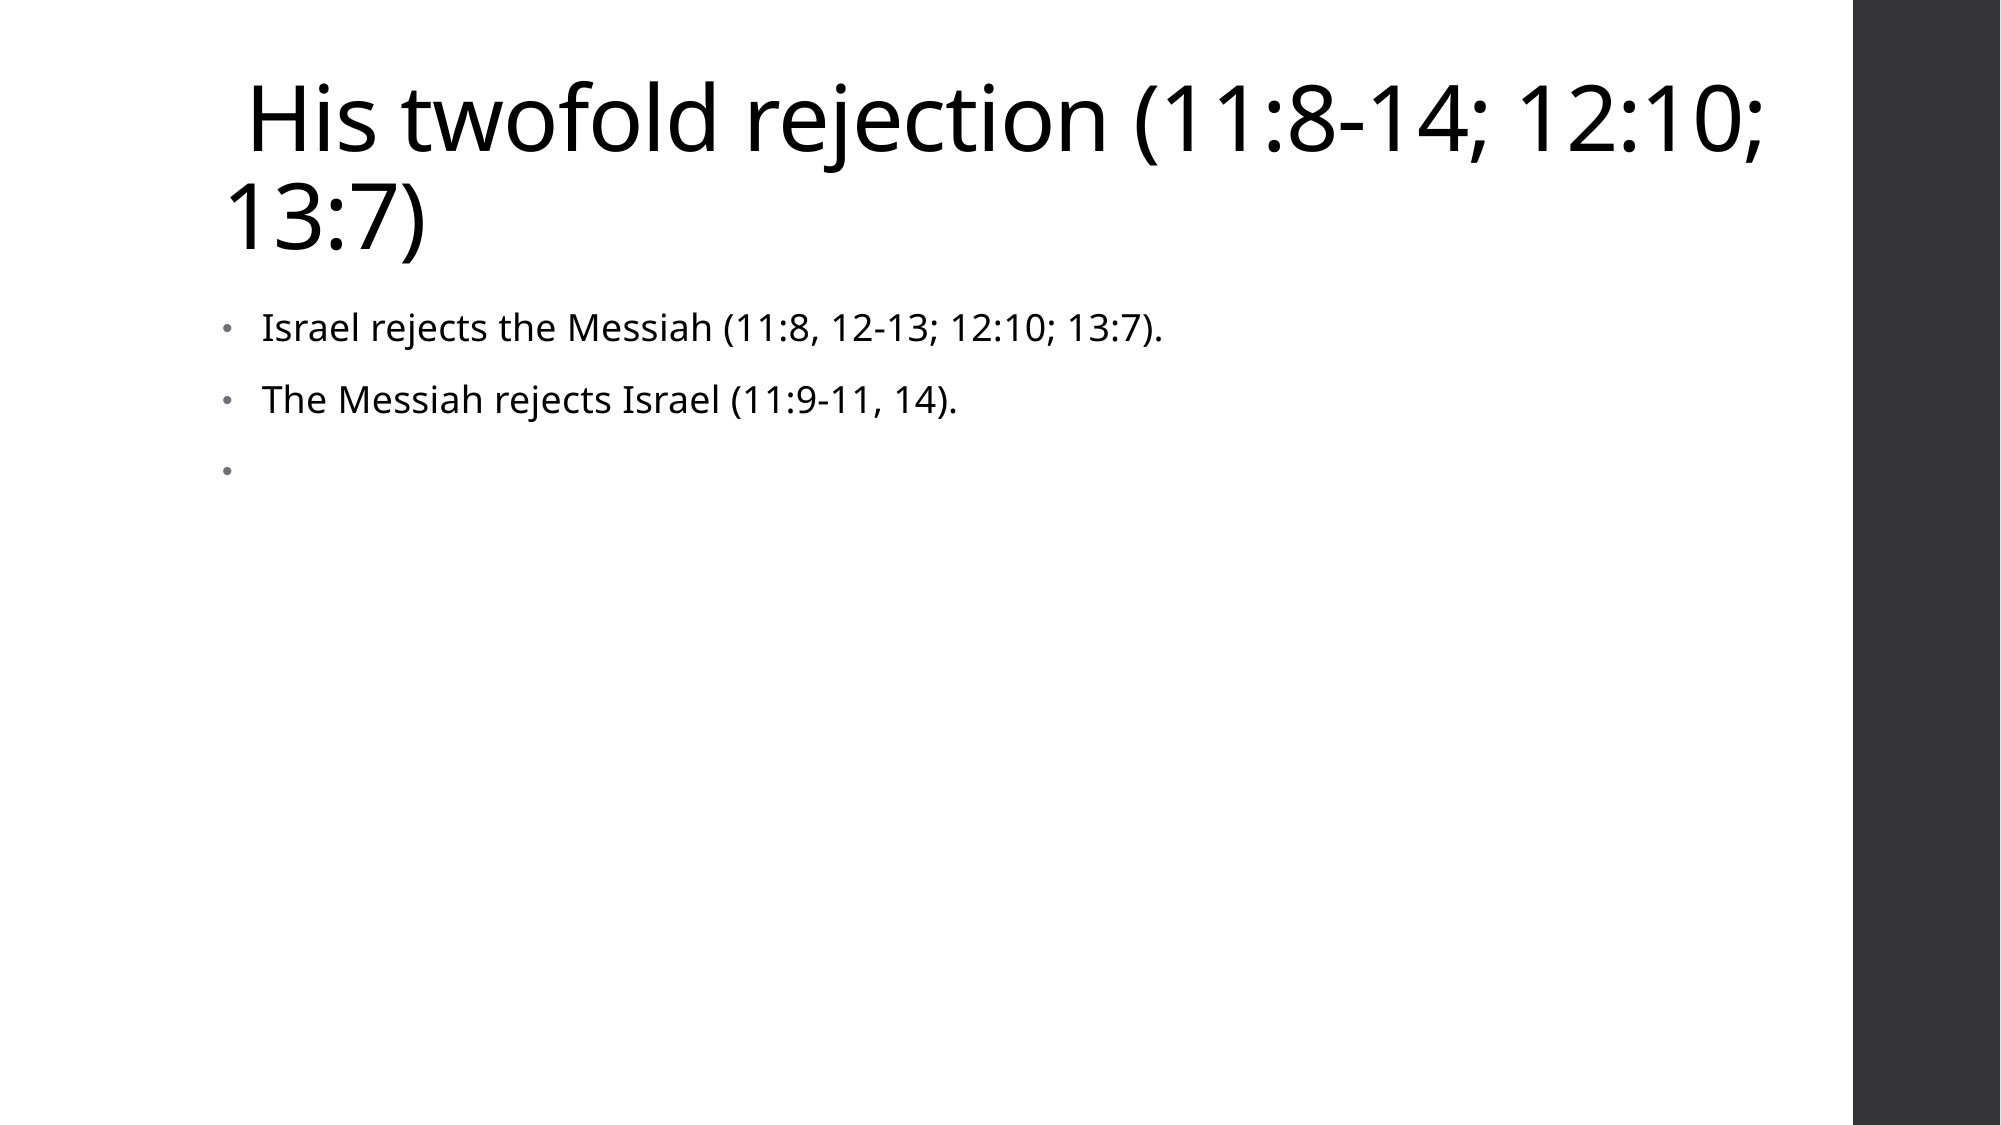

# His twofold rejection (11:8-14; 12:10; 13:7)
 Israel rejects the Messiah (11:8, 12-13; 12:10; 13:7).
 The Messiah rejects Israel (11:9-11, 14).